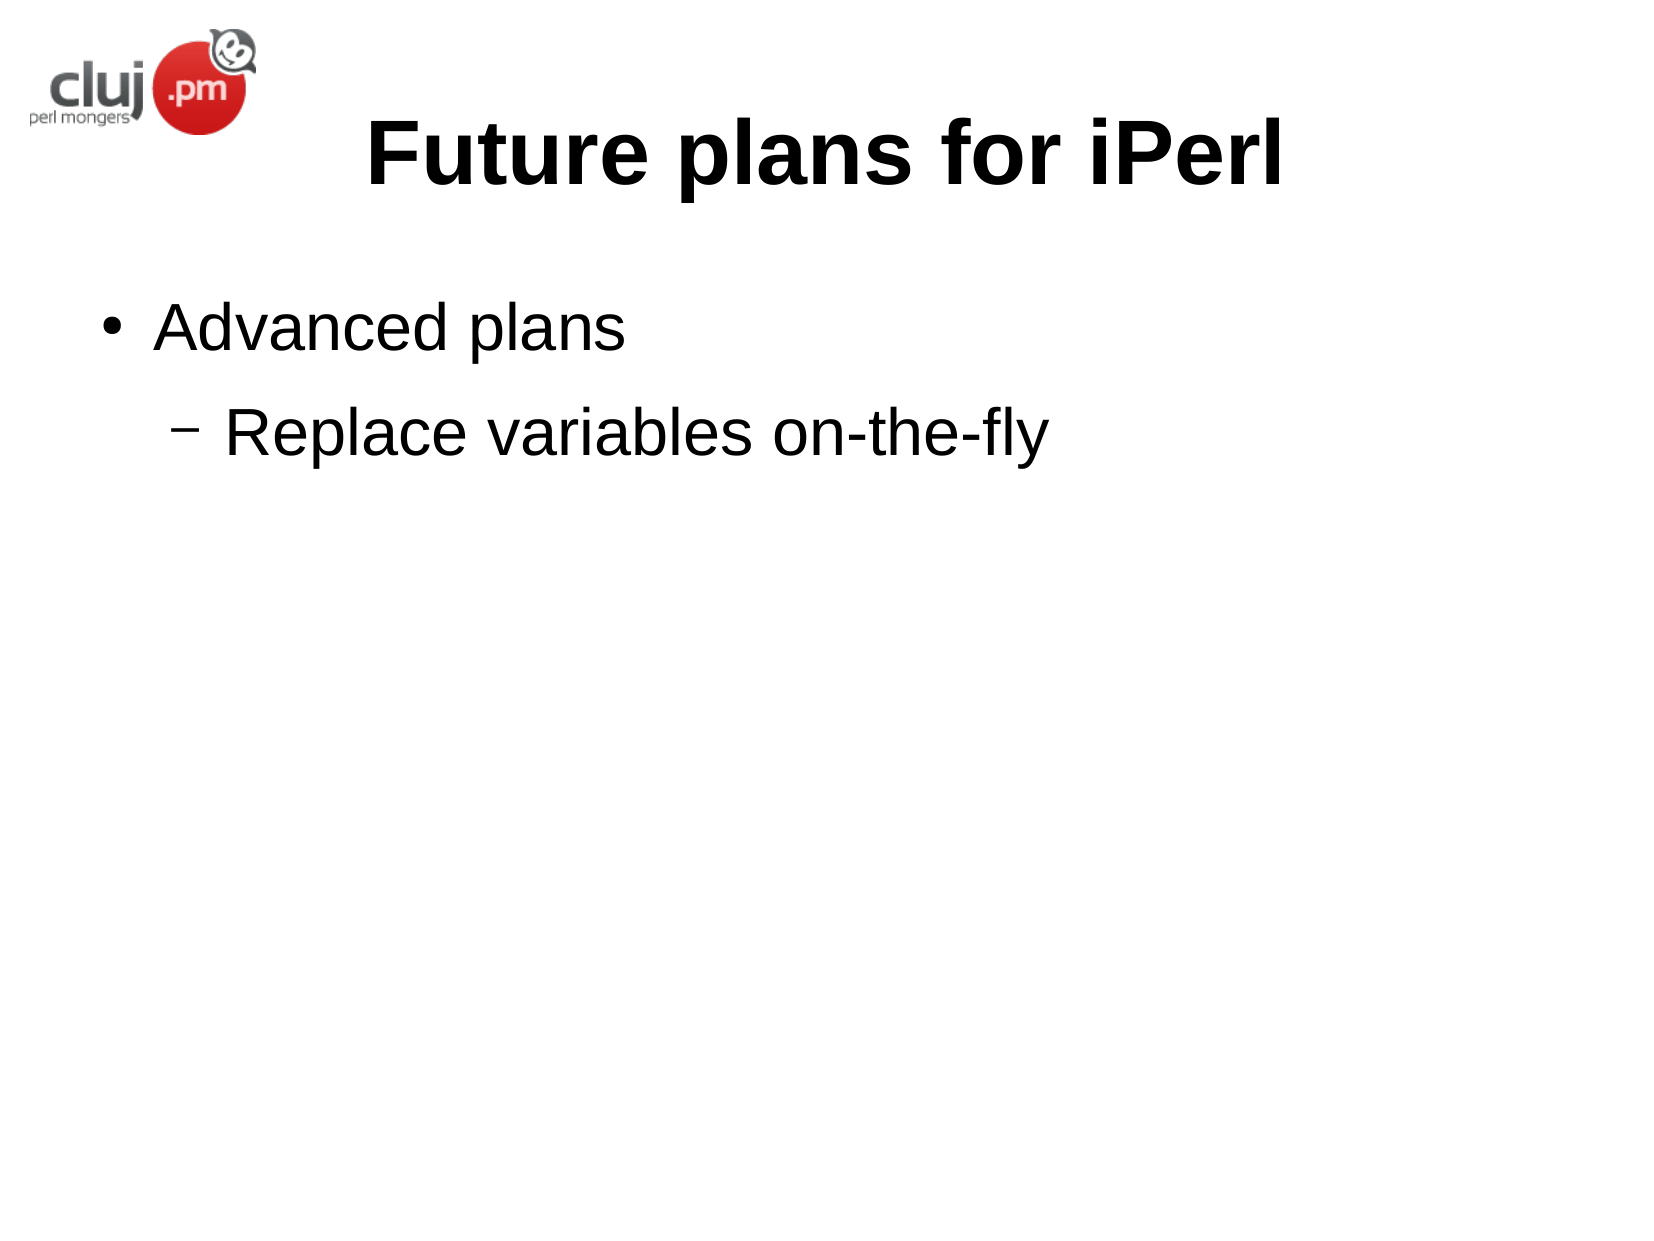

# Future plans for iPerl
Advanced plans
Replace variables on-the-fly